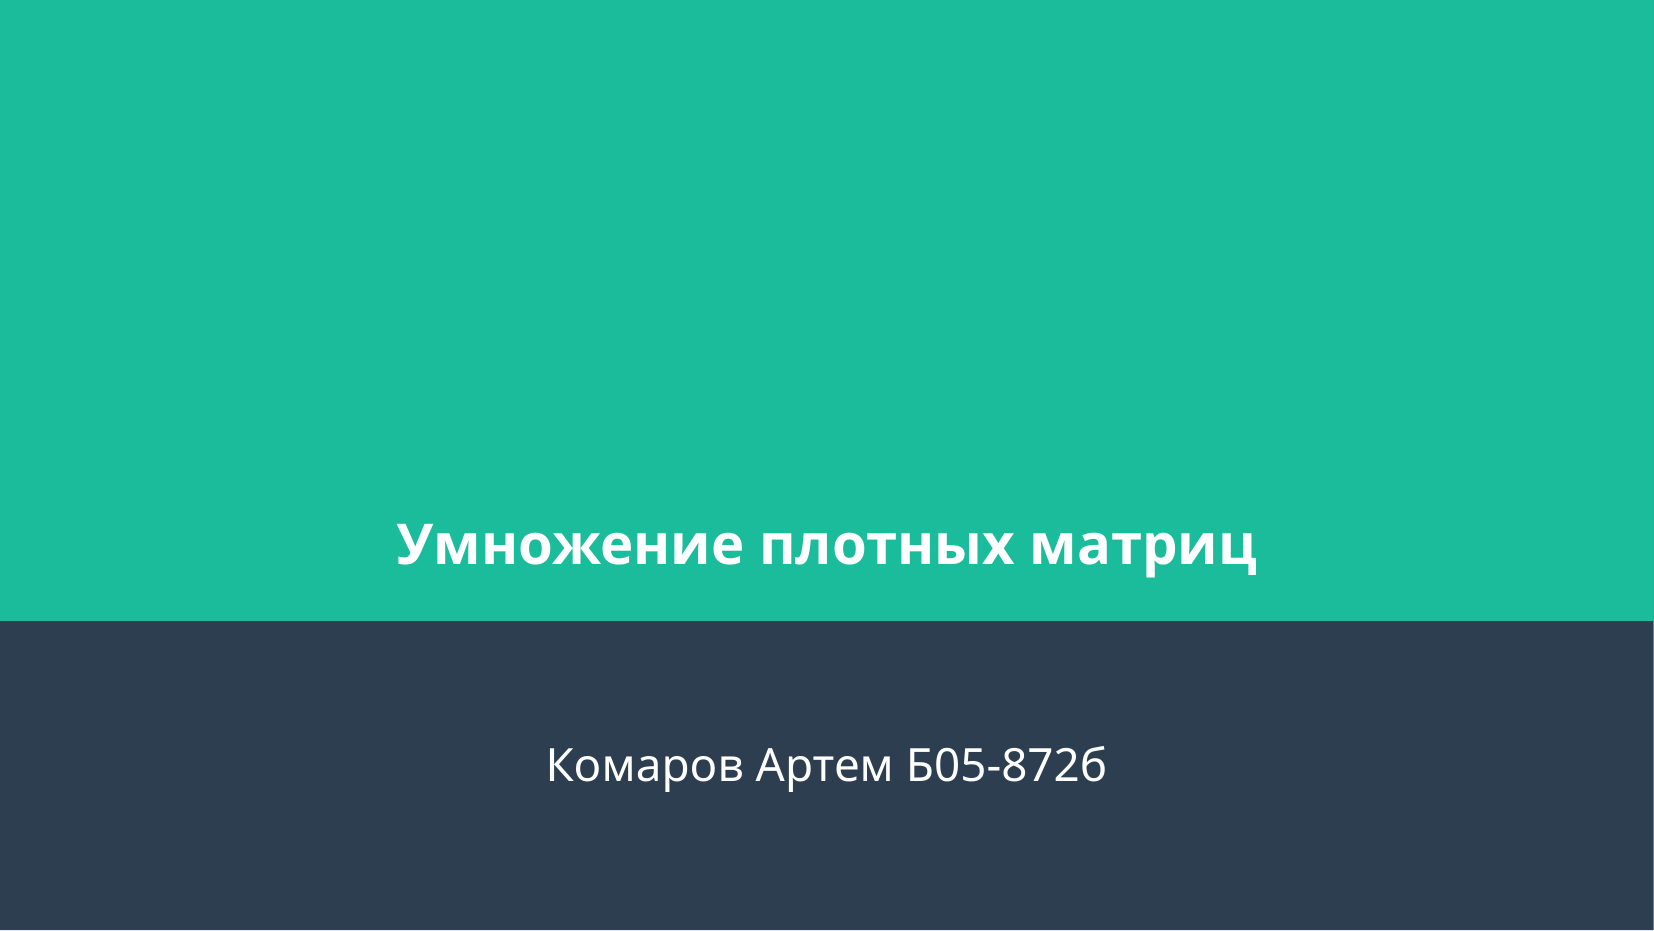

# Умножение плотных матриц
Комаров Артем Б05-872б